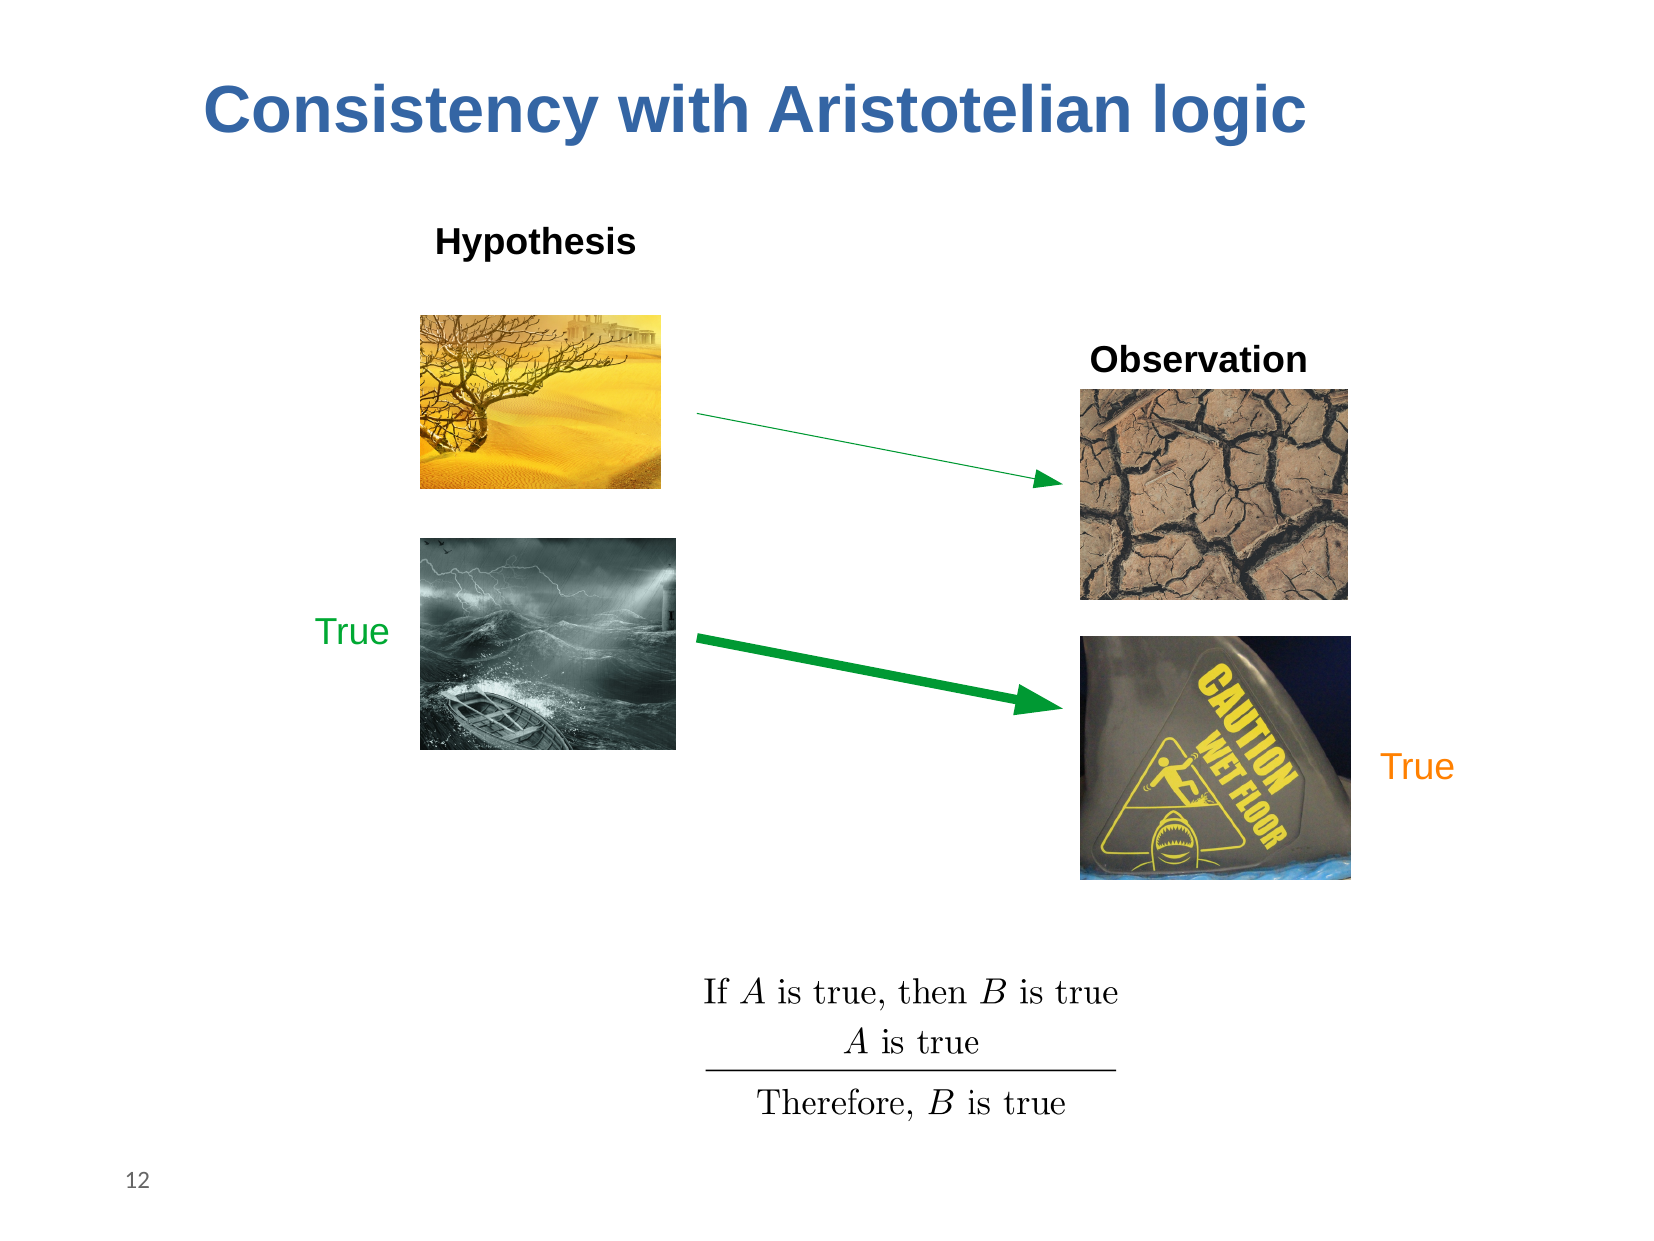

# Consistency with Aristotelian logic
Hypothesis
Observation
True
True
12